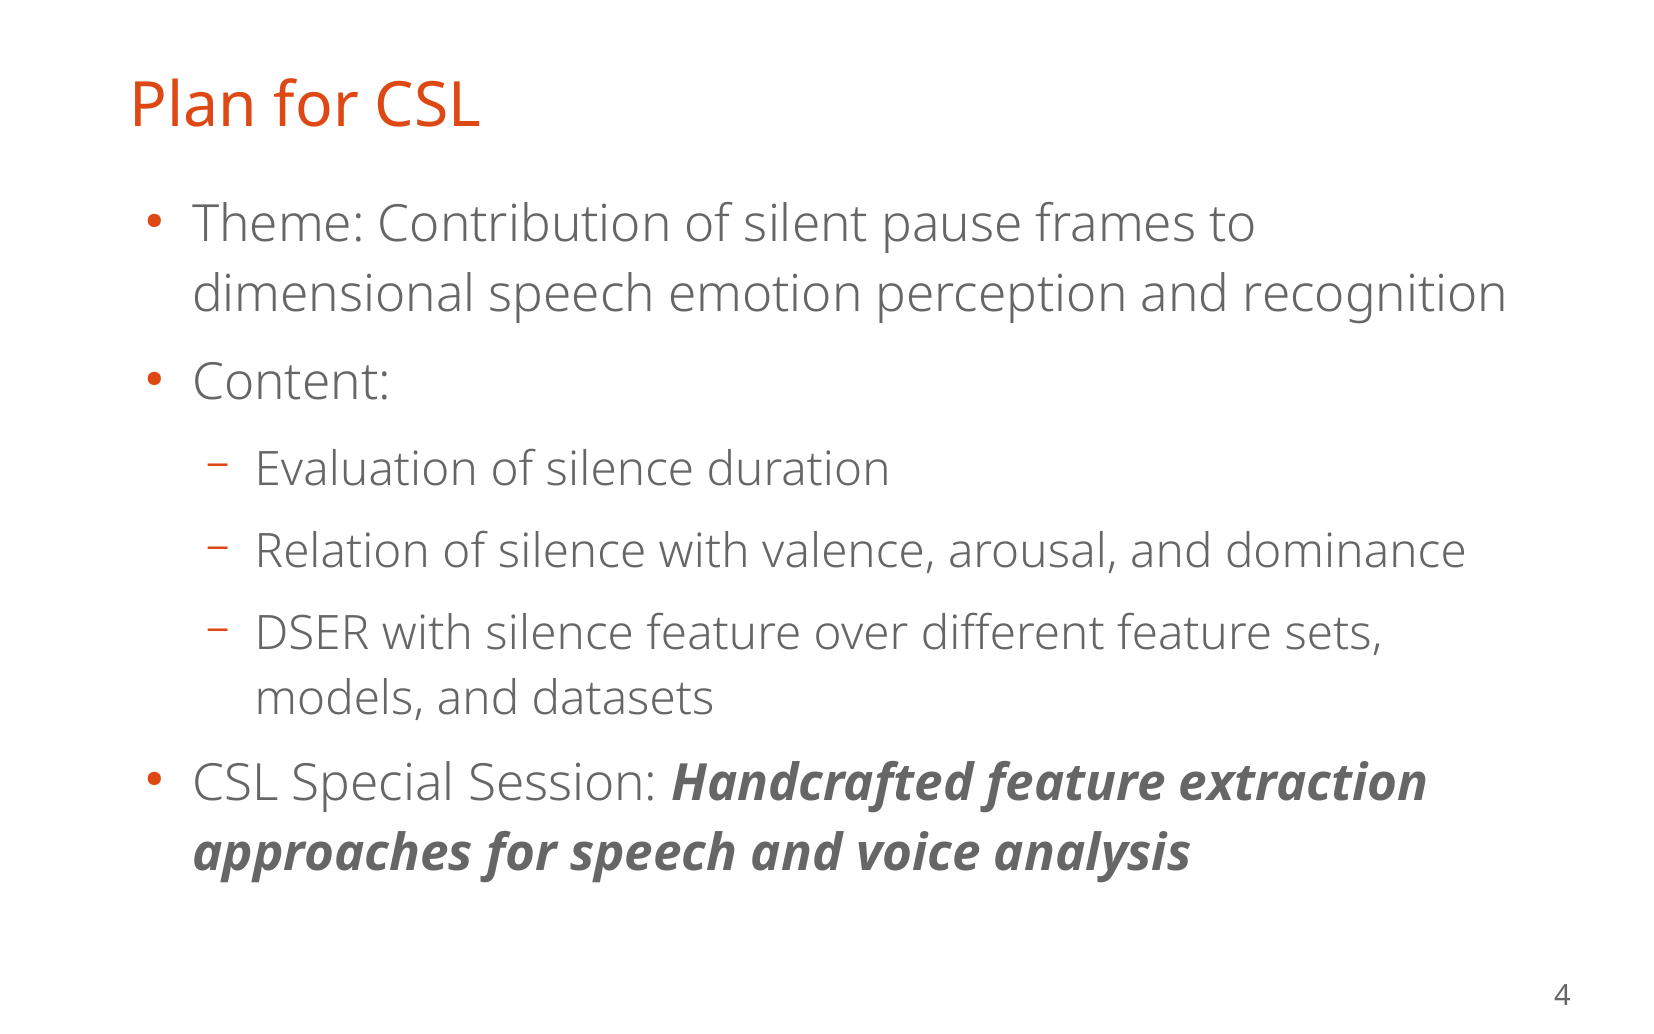

# Plan for CSL
Theme: Contribution of silent pause frames to dimensional speech emotion perception and recognition
Content:
Evaluation of silence duration
Relation of silence with valence, arousal, and dominance
DSER with silence feature over different feature sets, models, and datasets
CSL Special Session: Handcrafted feature extraction approaches for speech and voice analysis
4